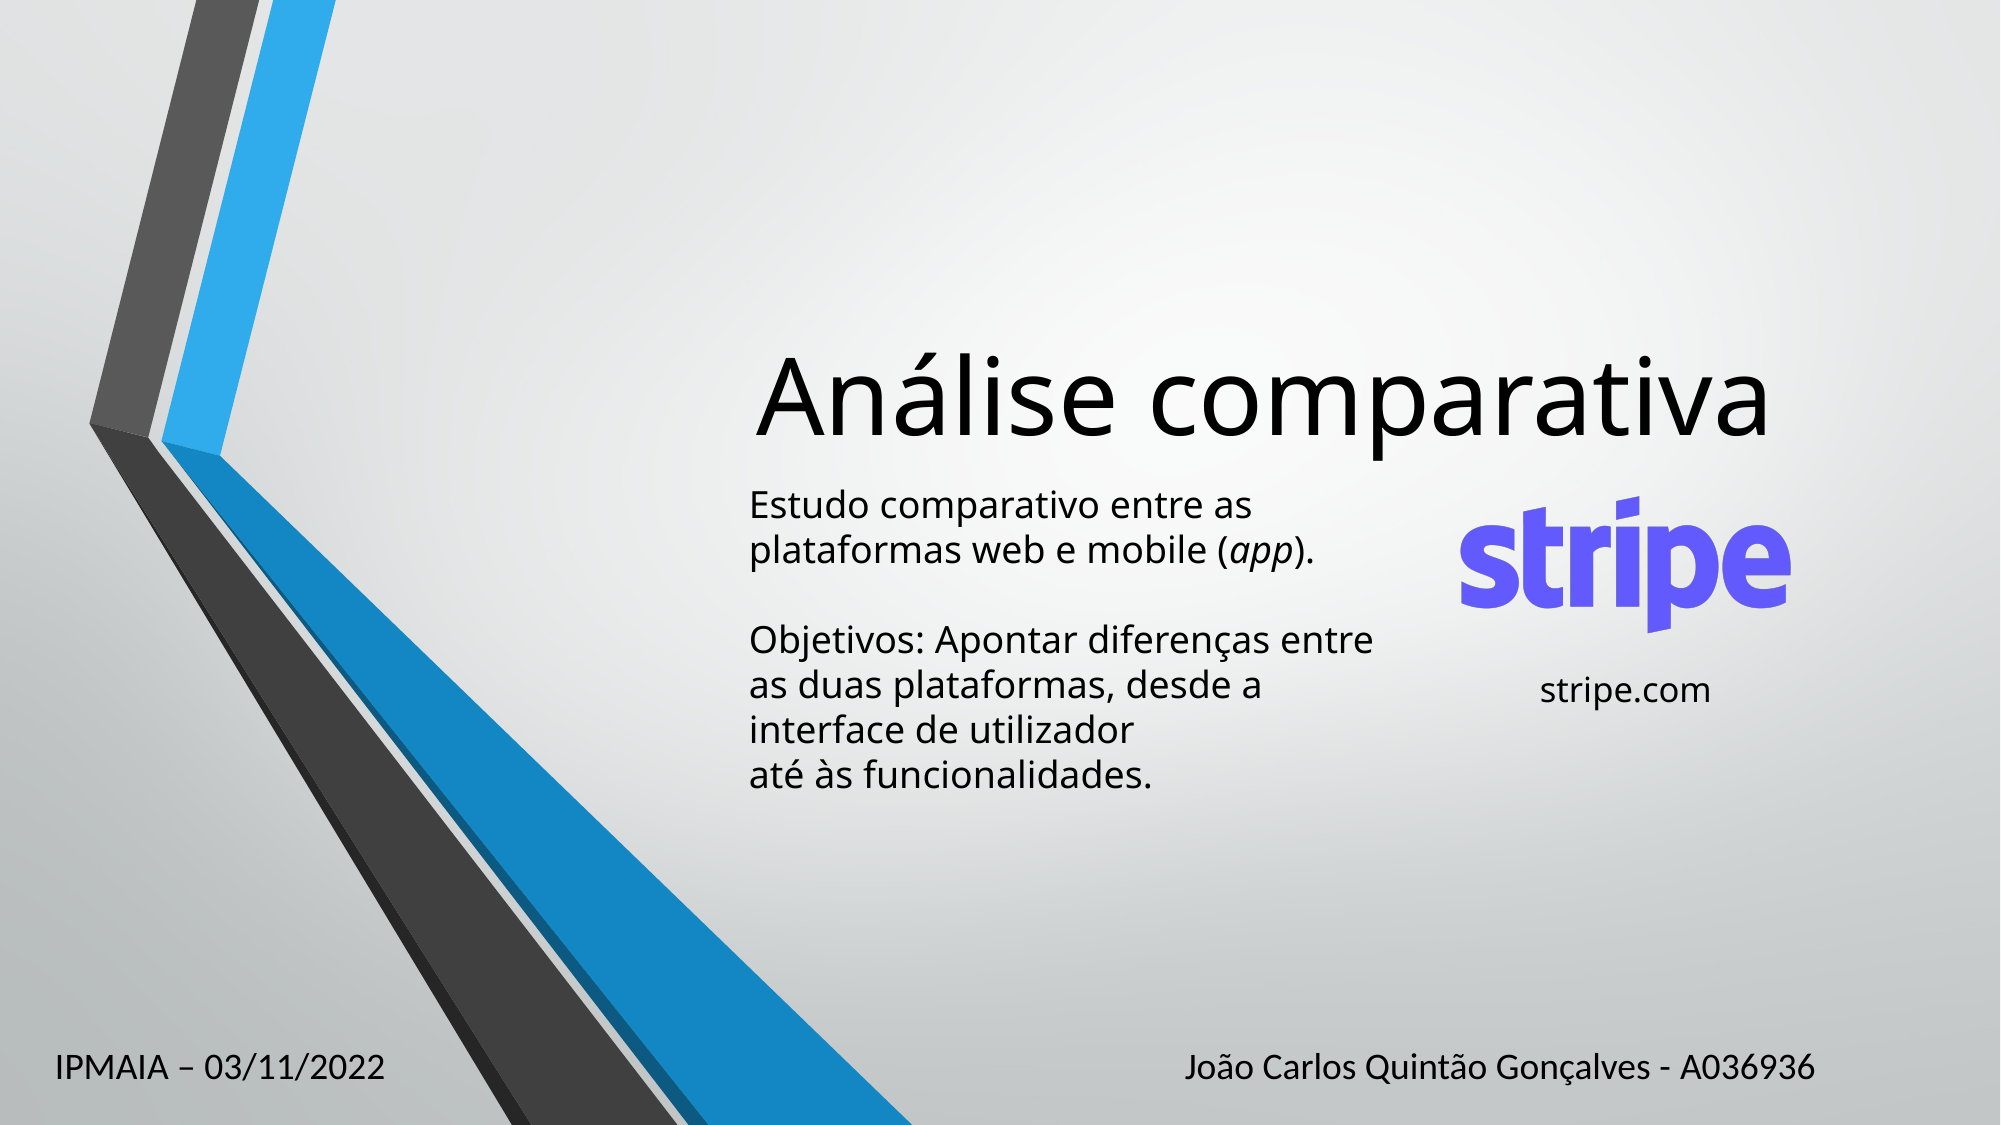

# Análise comparativa
Estudo comparativo entre as plataformas web e mobile (app).
Objetivos: Apontar diferenças entre as duas plataformas, desde a interface de utilizador até às funcionalidades.
stripe.com
IPMAIA – 03/11/2022
João Carlos Quintão Gonçalves - A036936